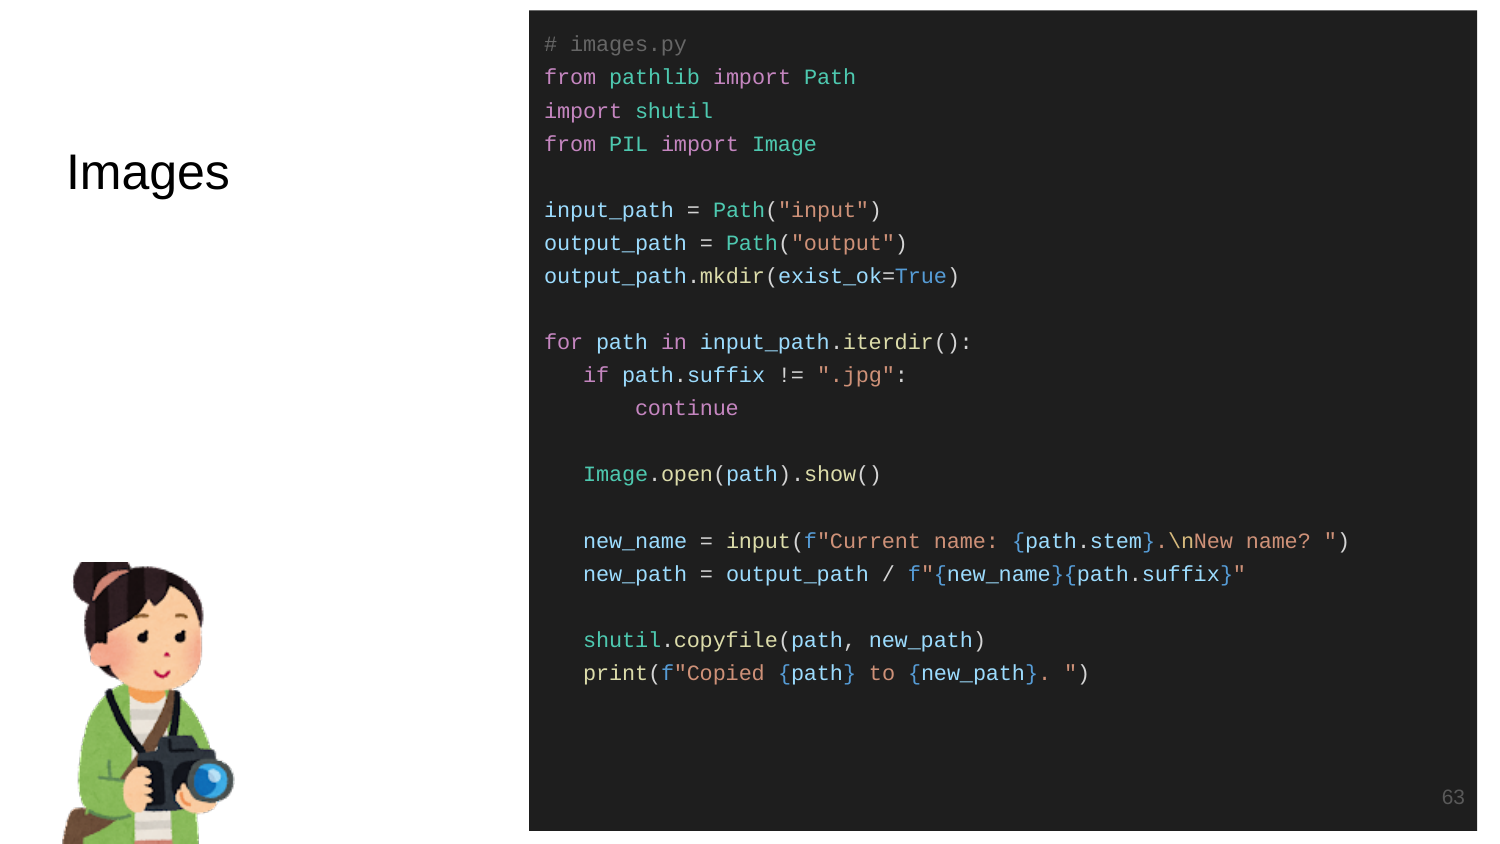

# images.py
from pathlib import Path
import shutil
from PIL import Image
input_path = Path("input")
output_path = Path("output")
output_path.mkdir(exist_ok=True)
for path in input_path.iterdir():
 if path.suffix != ".jpg":
 continue
 Image.open(path).show()
 new_name = input(f"Current name: {path.stem}.\nNew name? ")
 new_path = output_path / f"{new_name}{path.suffix}"
 shutil.copyfile(path, new_path)
 print(f"Copied {path} to {new_path}. ")
# Images